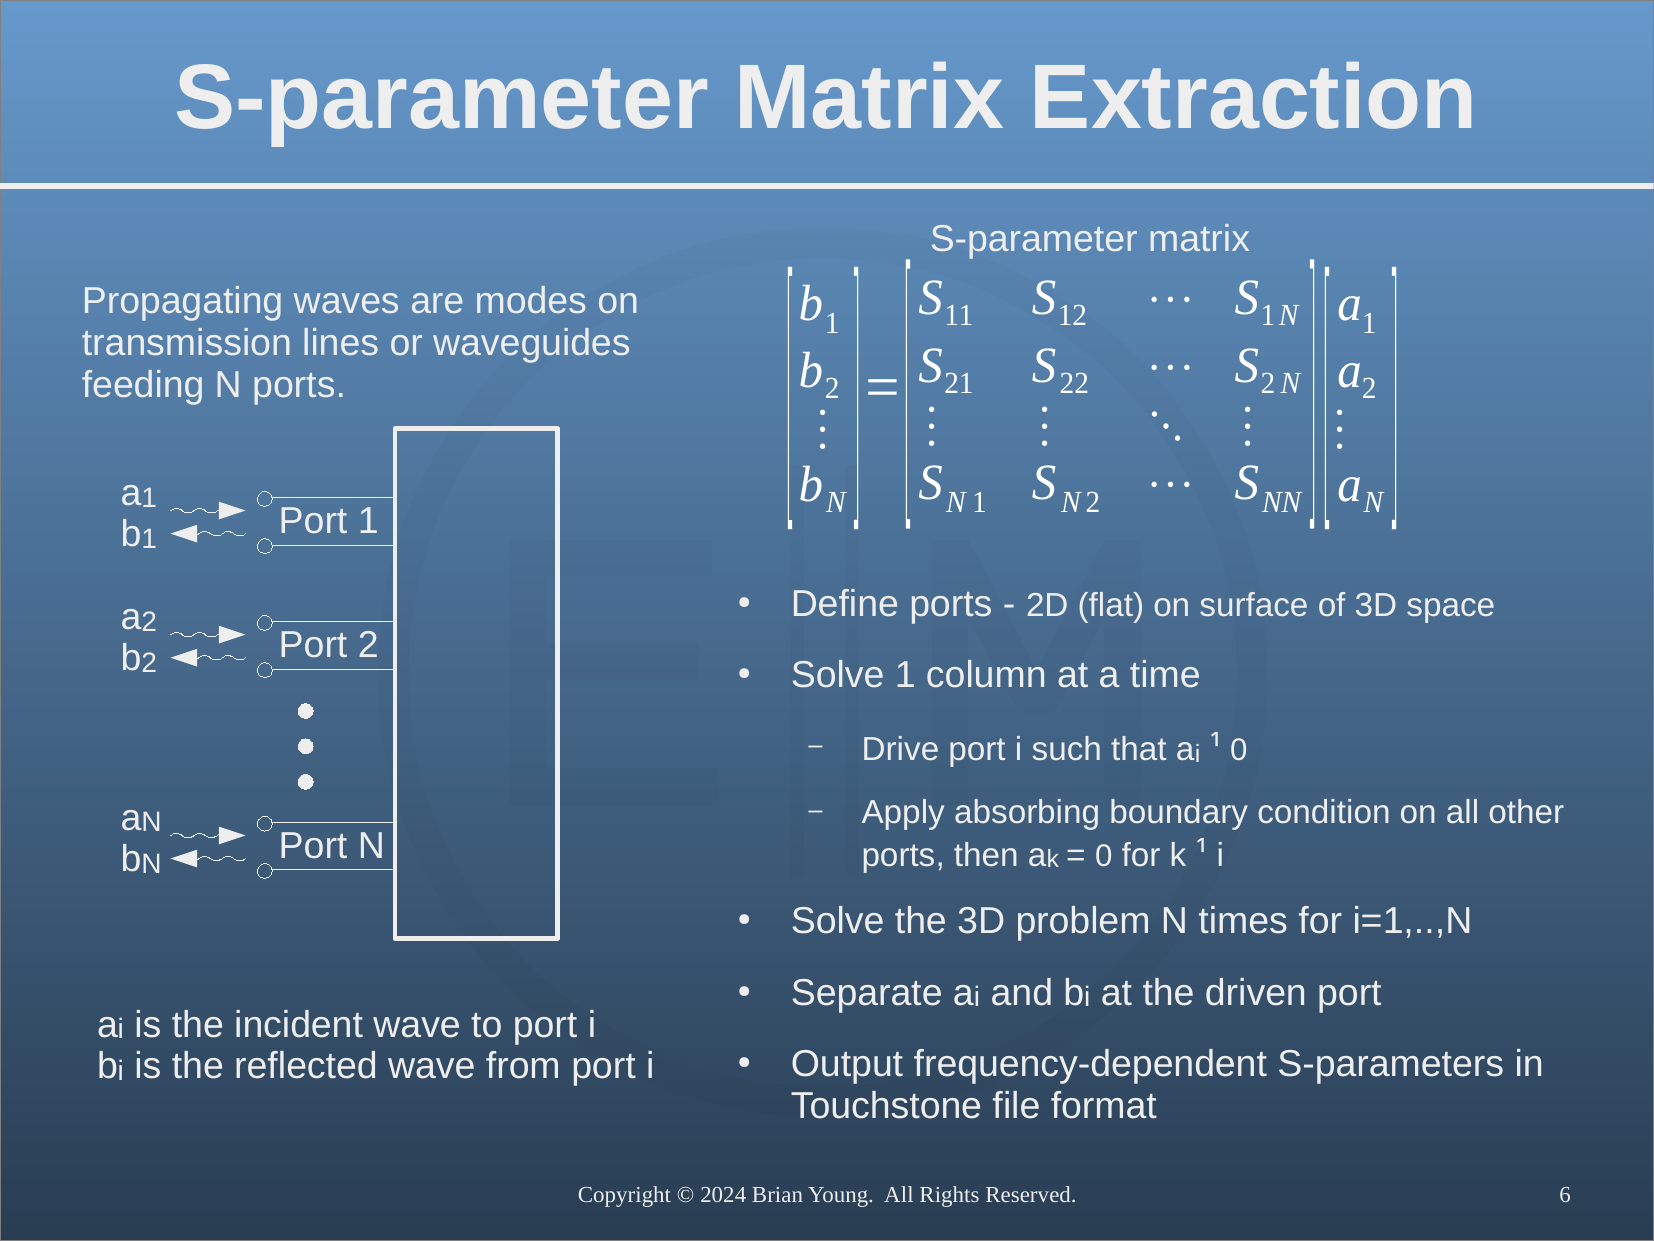

# S-parameter Matrix Extraction
S-parameter matrix
Propagating waves are modes on transmission lines or waveguides feeding N ports.
a1
Port 1
b1
Define ports - 2D (flat) on surface of 3D space
Solve 1 column at a time
Drive port i such that ai ¹ 0
Apply absorbing boundary condition on all other ports, then ak = 0 for k ¹ i
Solve the 3D problem N times for i=1,..,N
Separate ai and bi at the driven port
Output frequency-dependent S-parameters in Touchstone file format
a2
Port 2
b2
aN
Port N
bN
ai is the incident wave to port i
bi is the reflected wave from port i
6